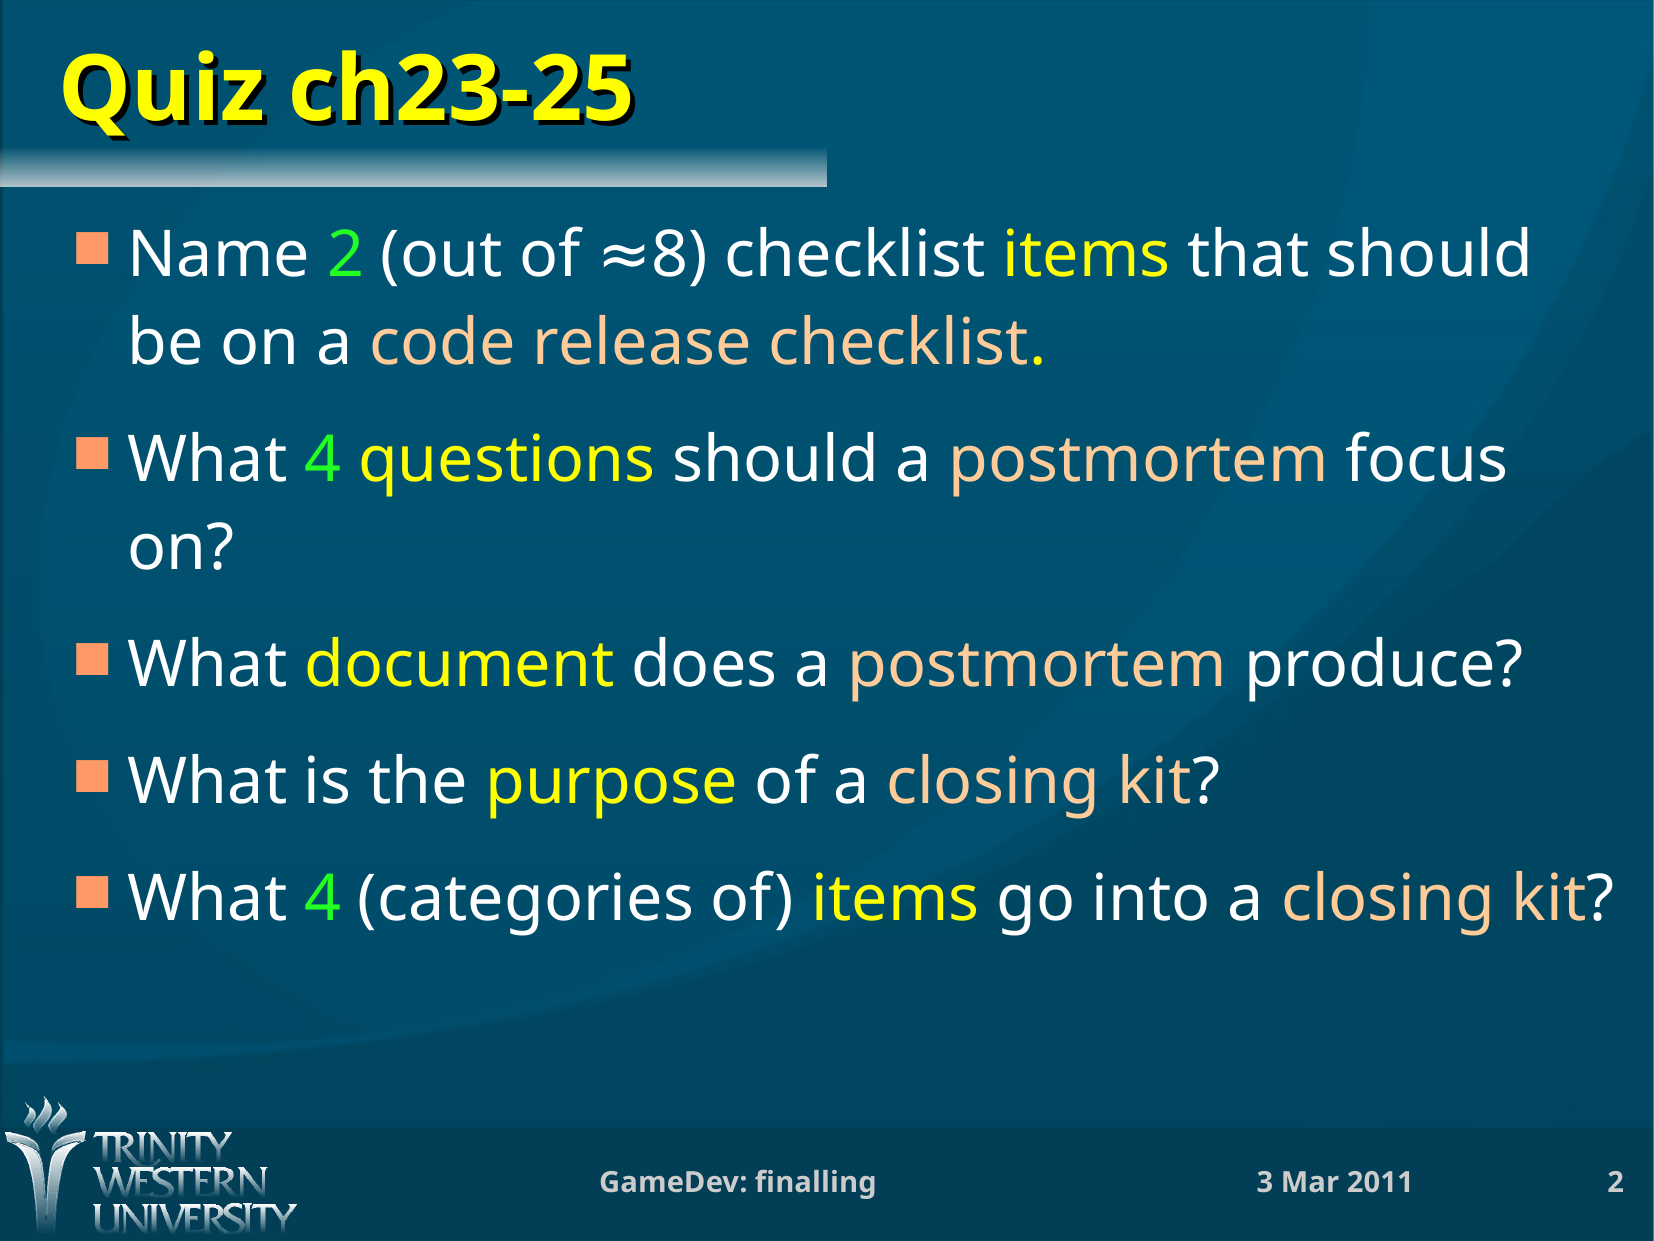

# Quiz ch23-25
Name 2 (out of ≈8) checklist items that should be on a code release checklist.
What 4 questions should a postmortem focus on?
What document does a postmortem produce?
What is the purpose of a closing kit?
What 4 (categories of) items go into a closing kit?
GameDev: finalling
3 Mar 2011
2